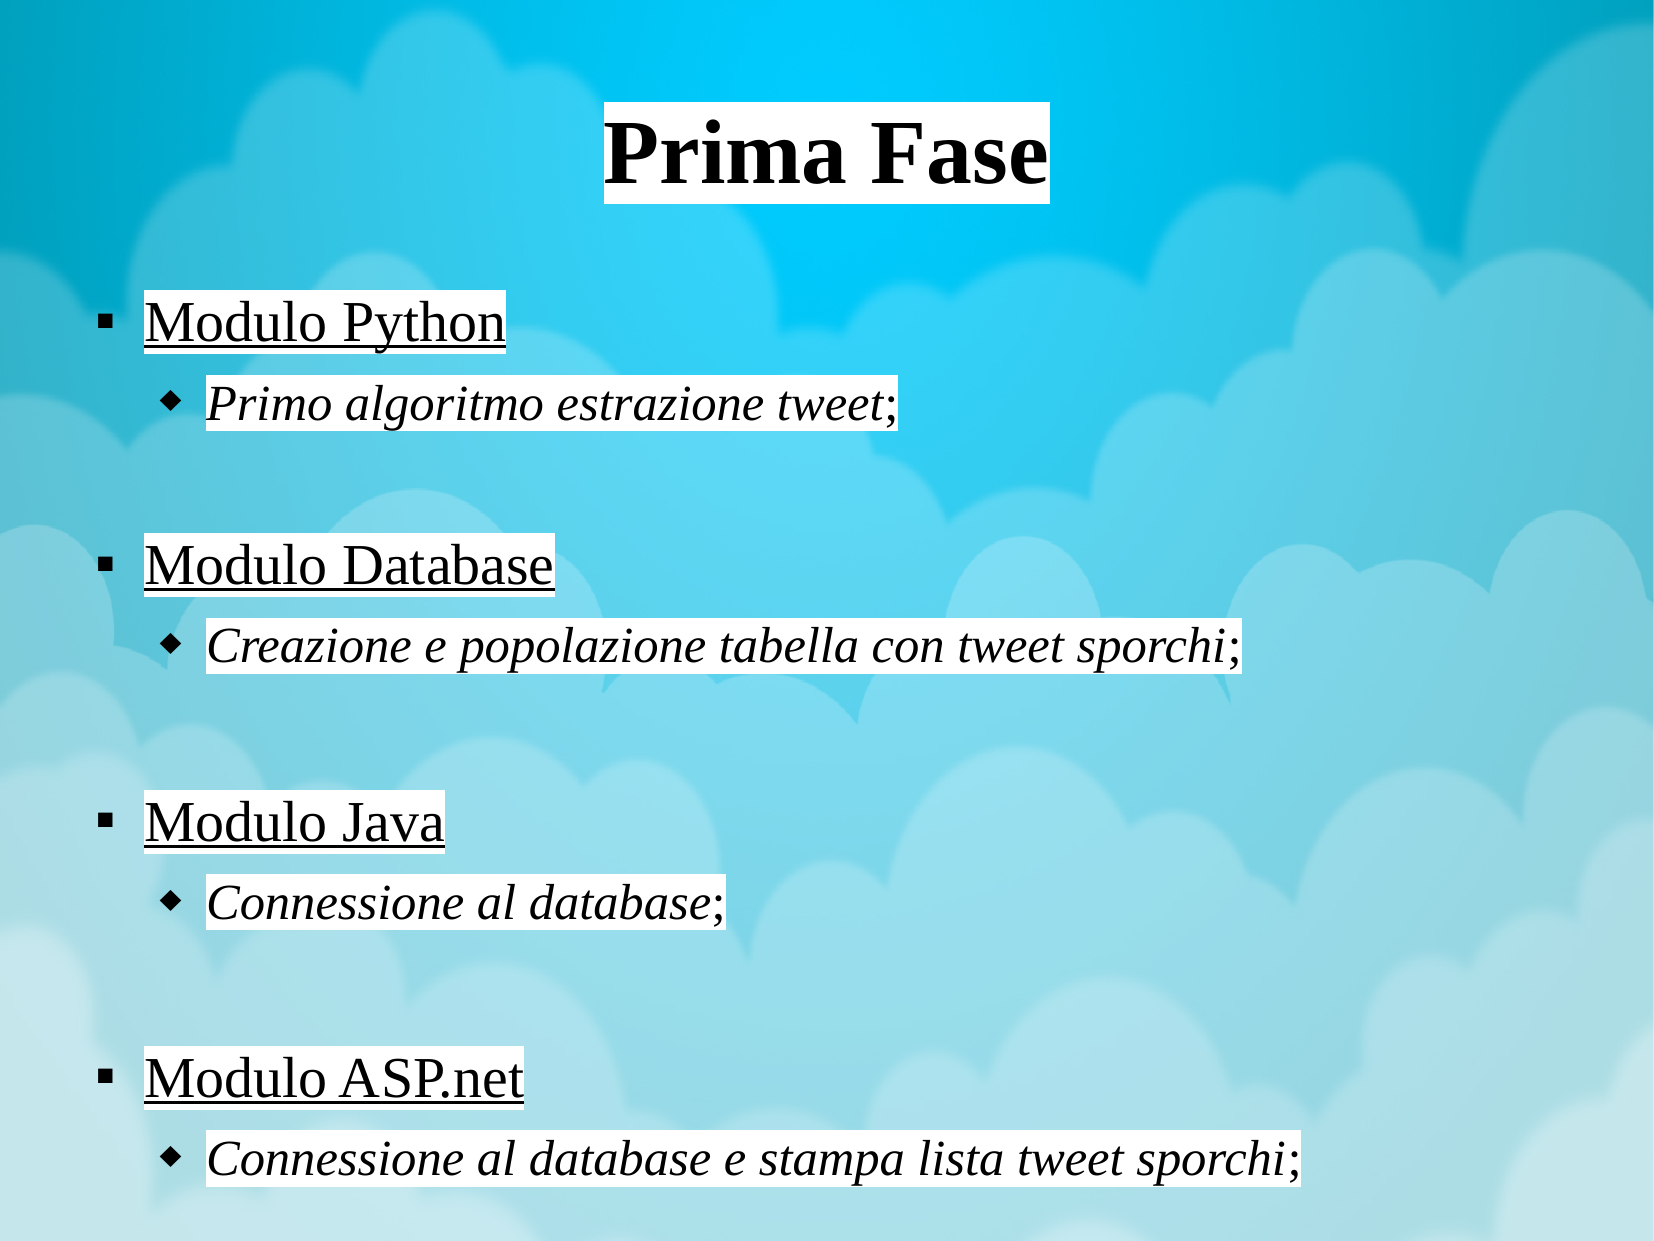

# Prima Fase
Modulo Python
Primo algoritmo estrazione tweet;
Modulo Database
Creazione e popolazione tabella con tweet sporchi;
Modulo Java
Connessione al database;
Modulo ASP.net
Connessione al database e stampa lista tweet sporchi;